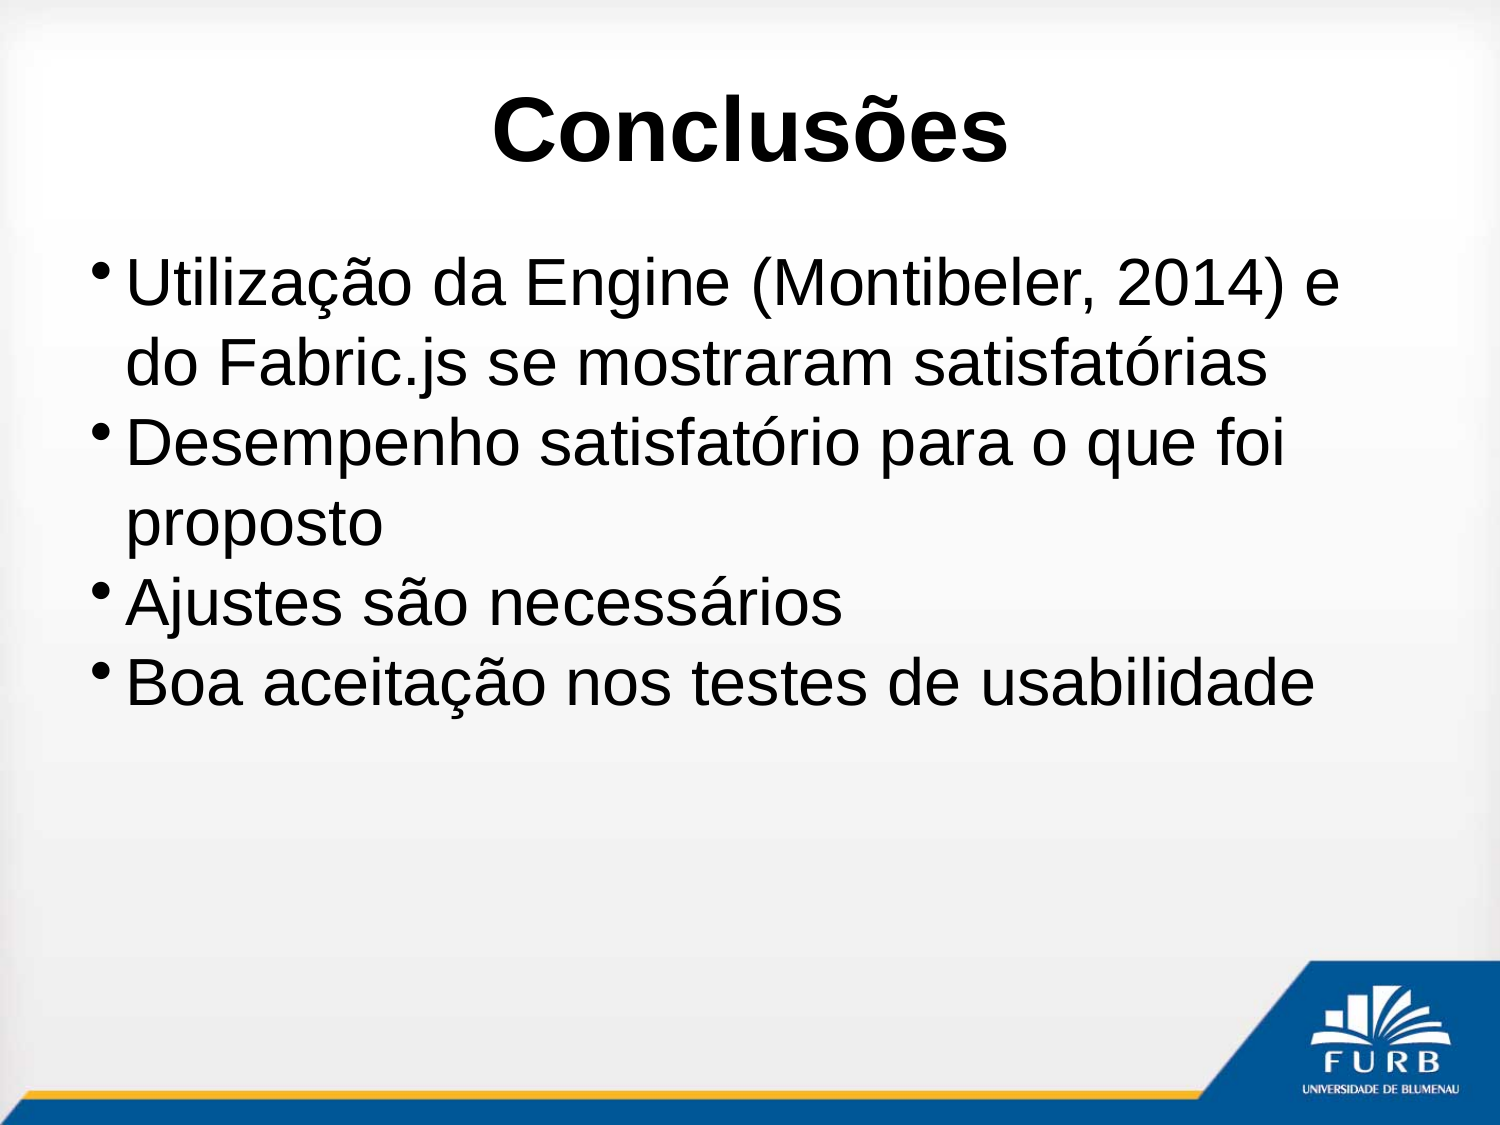

Conclusões
Utilização da Engine (Montibeler, 2014) e do Fabric.js se mostraram satisfatórias
Desempenho satisfatório para o que foi proposto
Ajustes são necessários
Boa aceitação nos testes de usabilidade